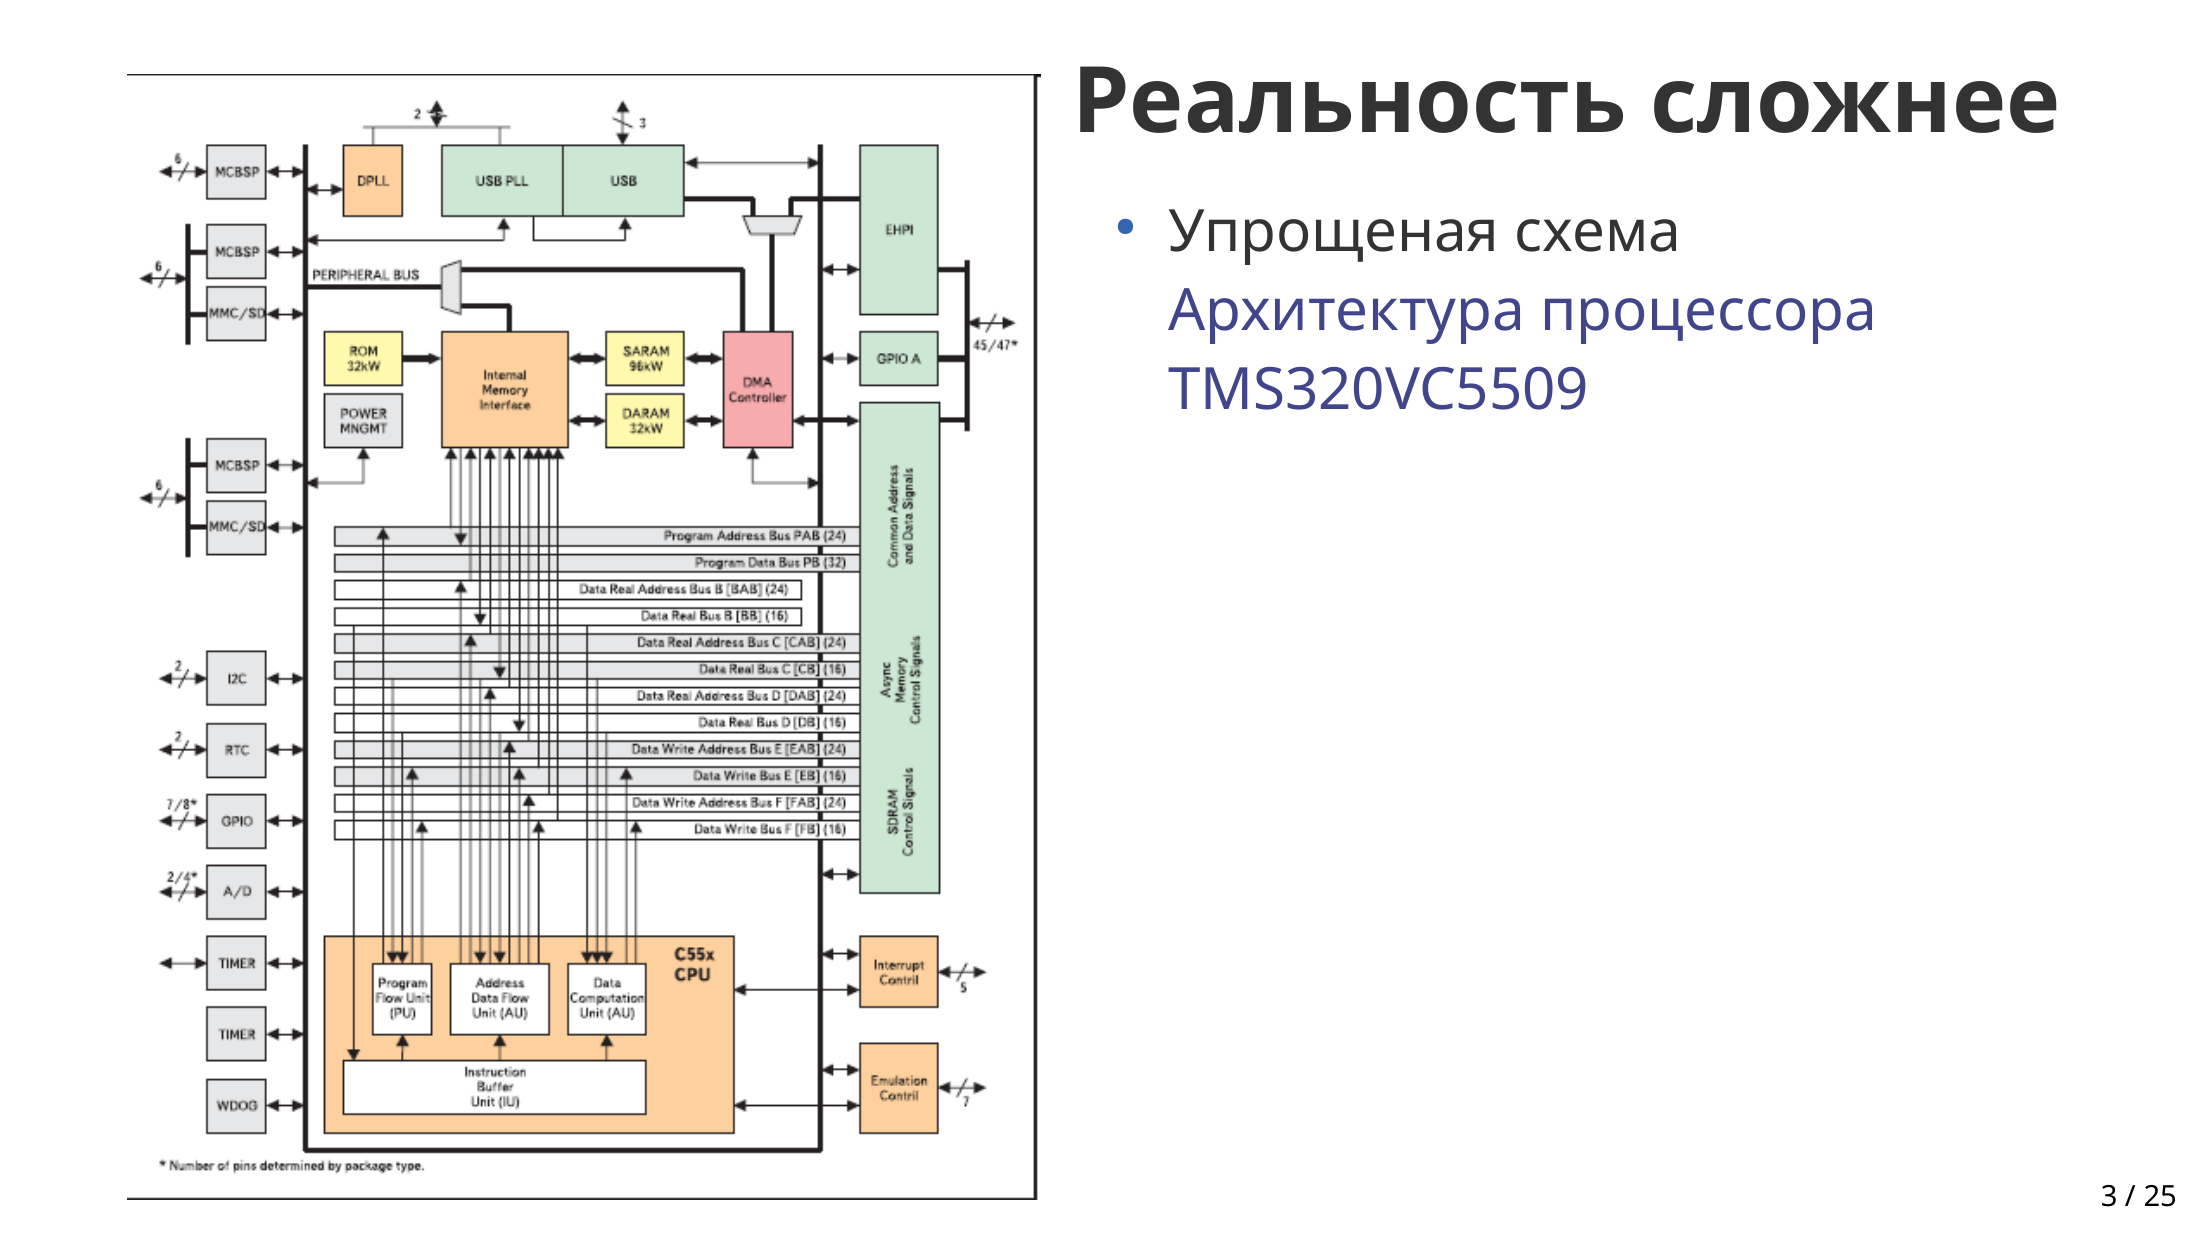

# Реальность сложнее
Упрощеная схема
Архитектура процессора TMS320VC5509
3